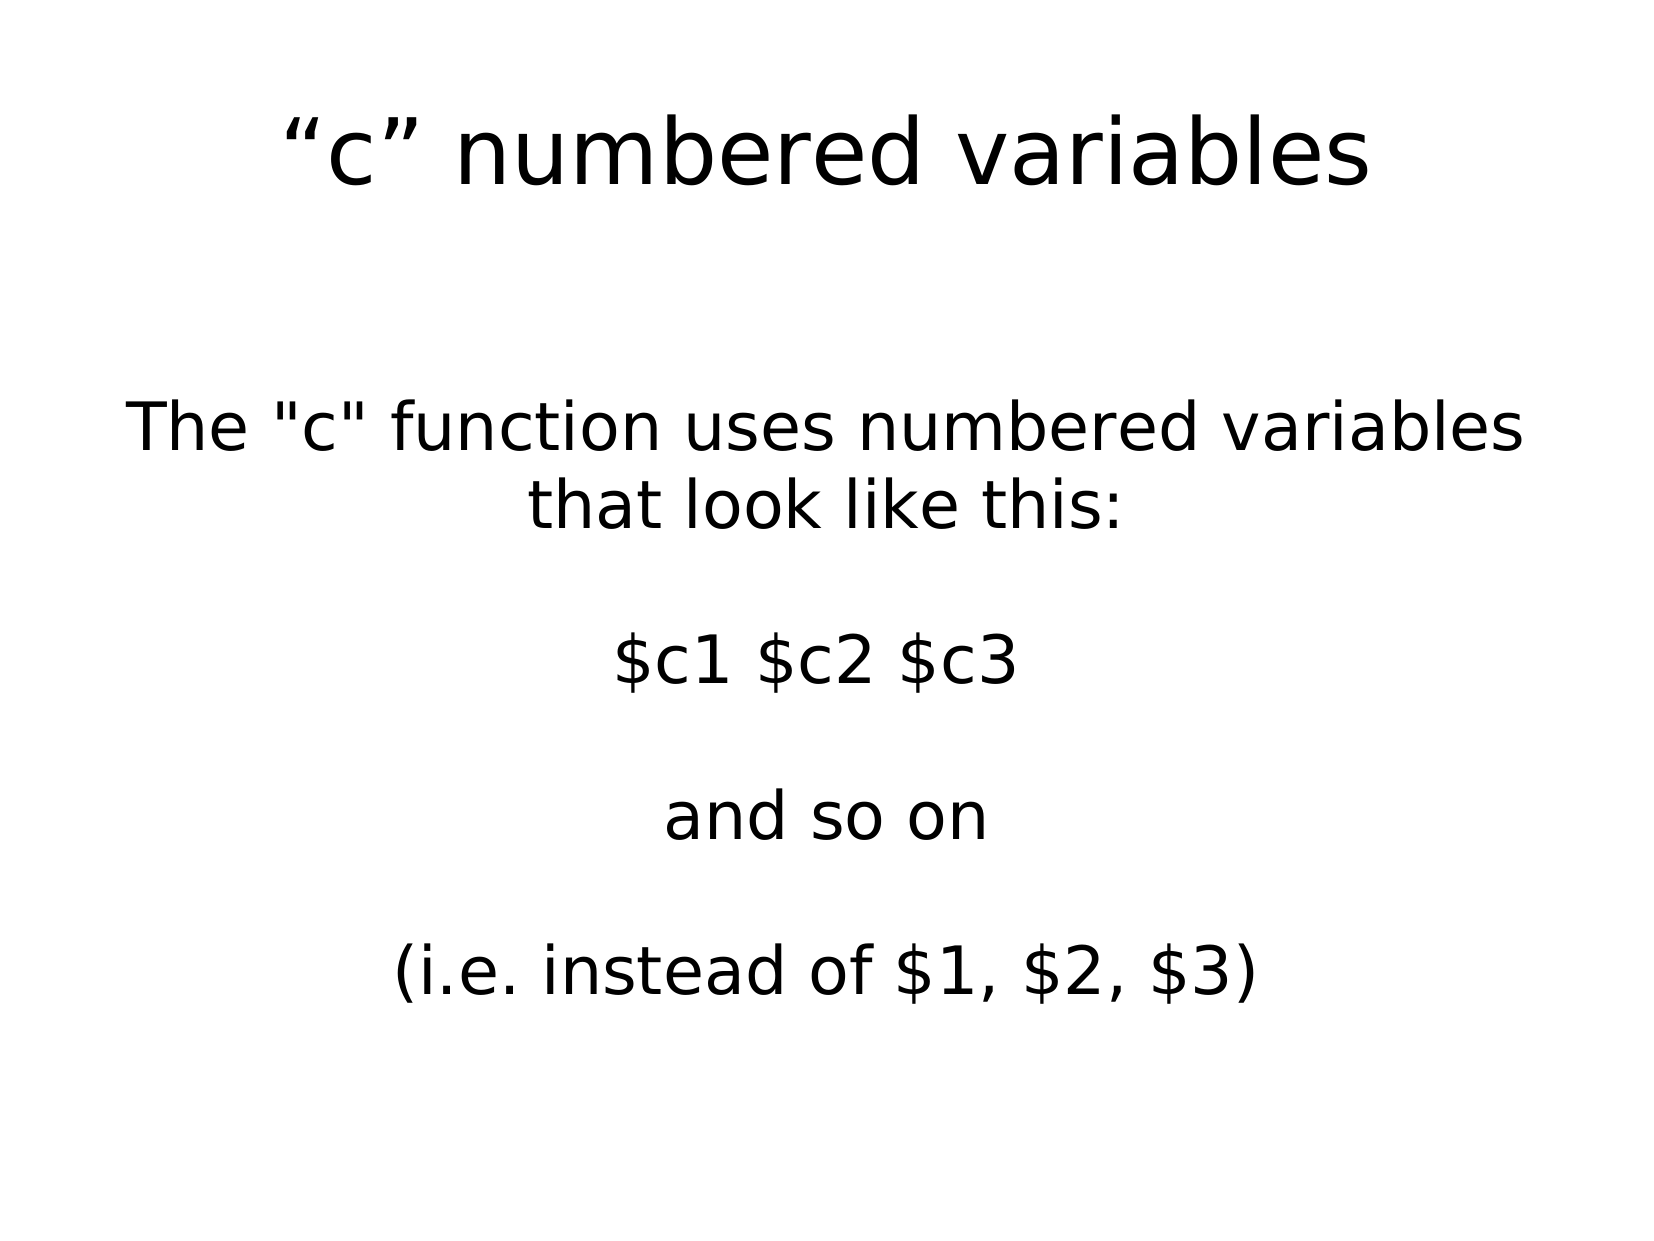

# “c” numbered variables
The "c" function uses numbered variables that look like this:
$c1 $c2 $c3
and so on
(i.e. instead of $1, $2, $3)